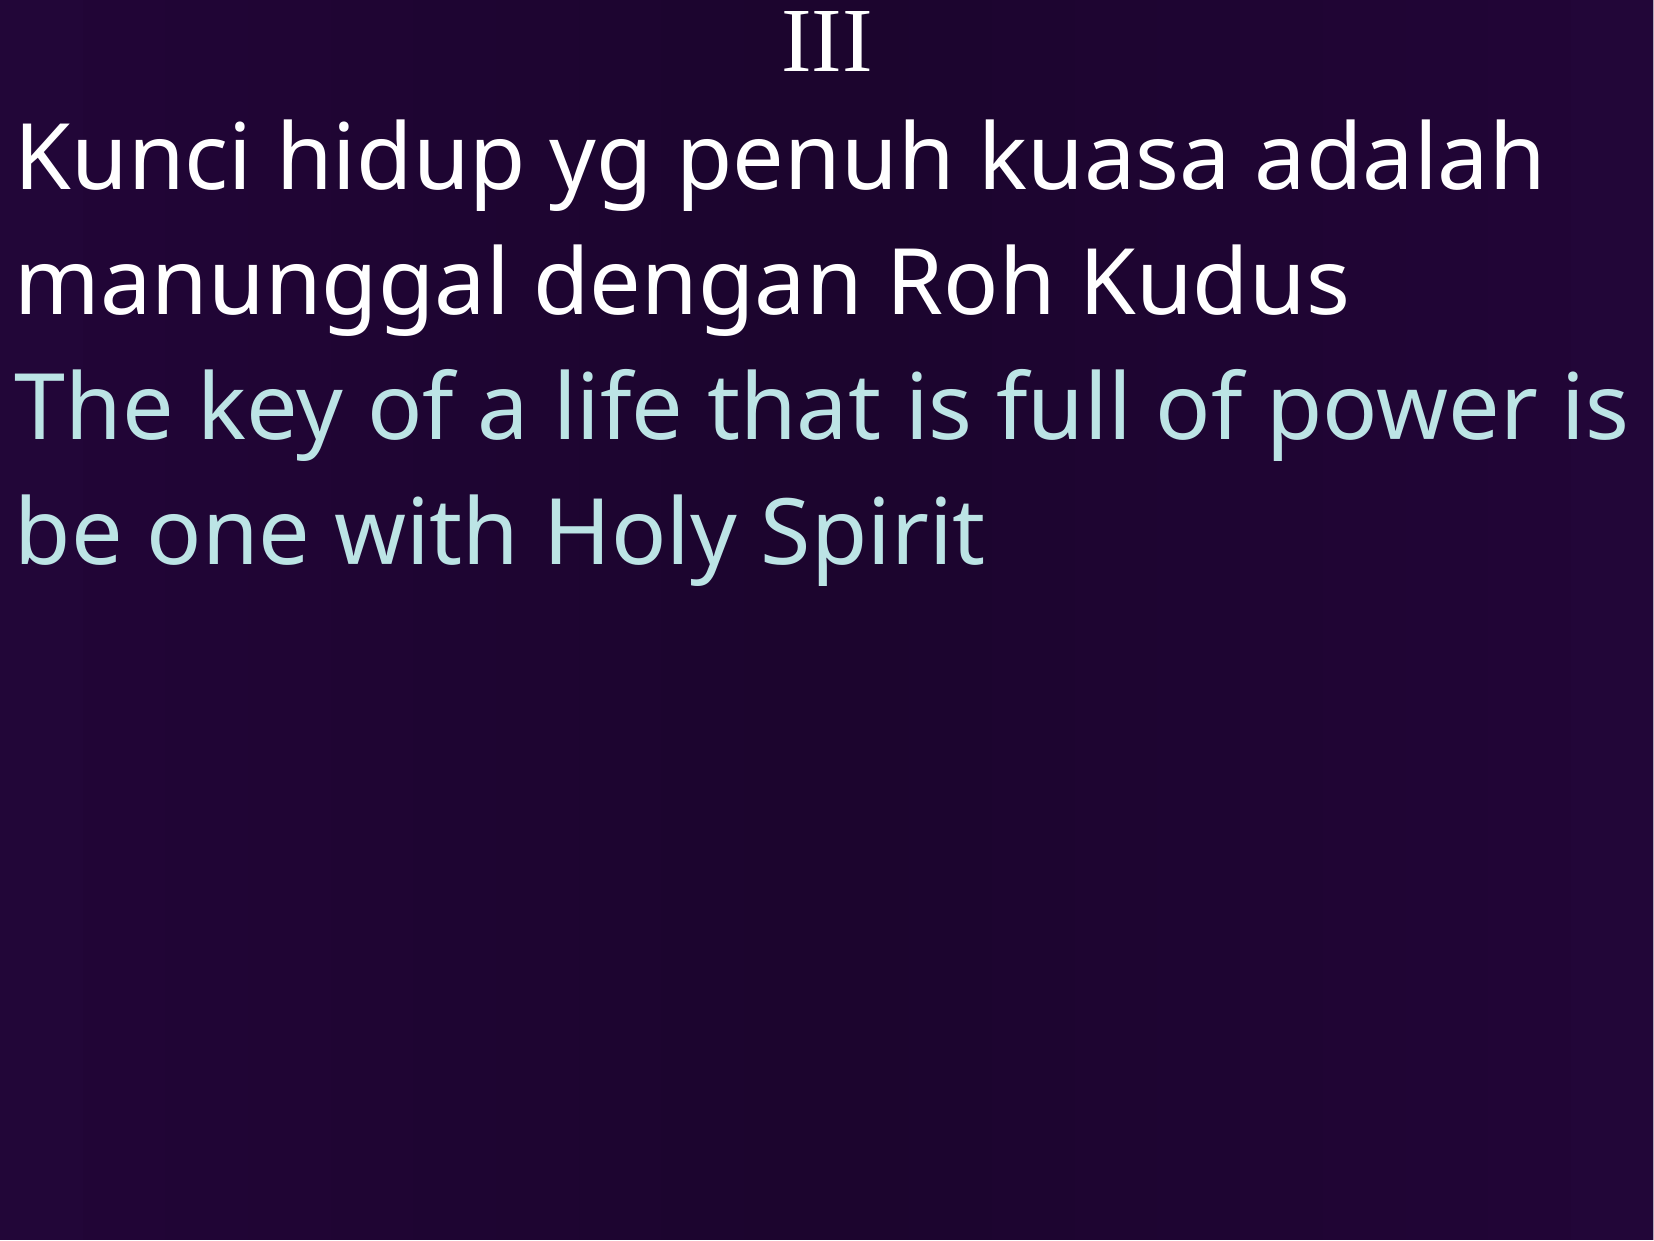

III
Kunci hidup yg penuh kuasa adalah manunggal dengan Roh Kudus
The key of a life that is full of power is be one with Holy Spirit